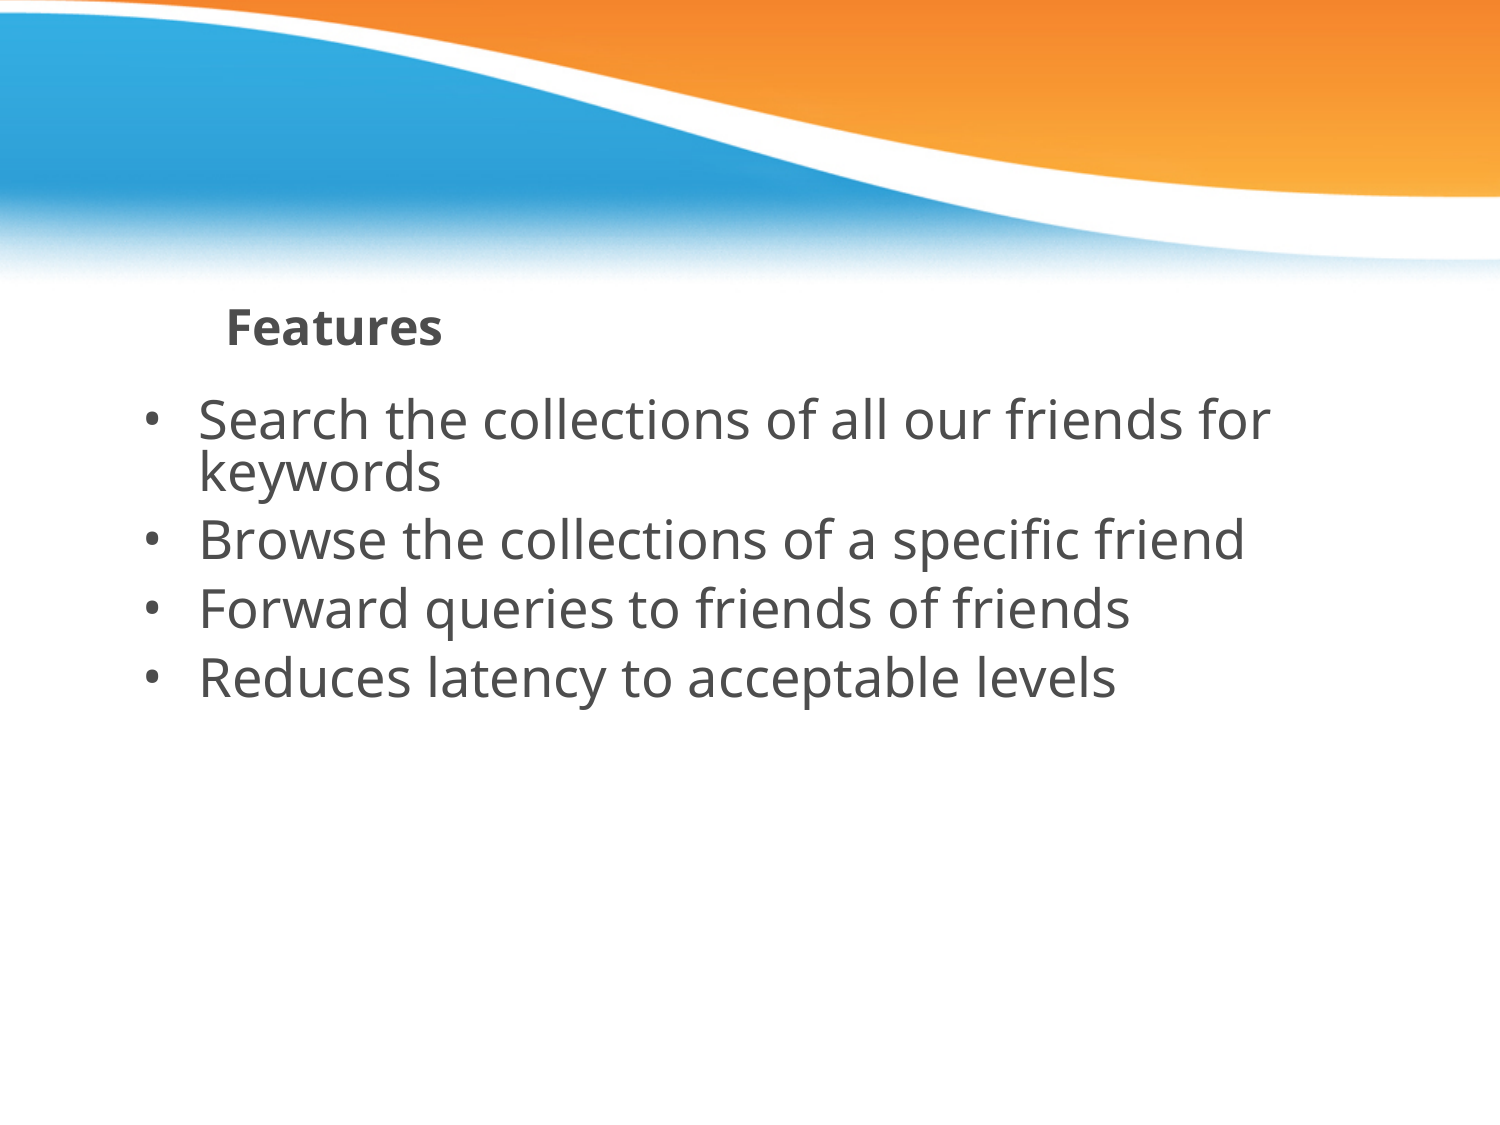

# Features
Search the collections of all our friends for keywords
Browse the collections of a specific friend
Forward queries to friends of friends
Reduces latency to acceptable levels